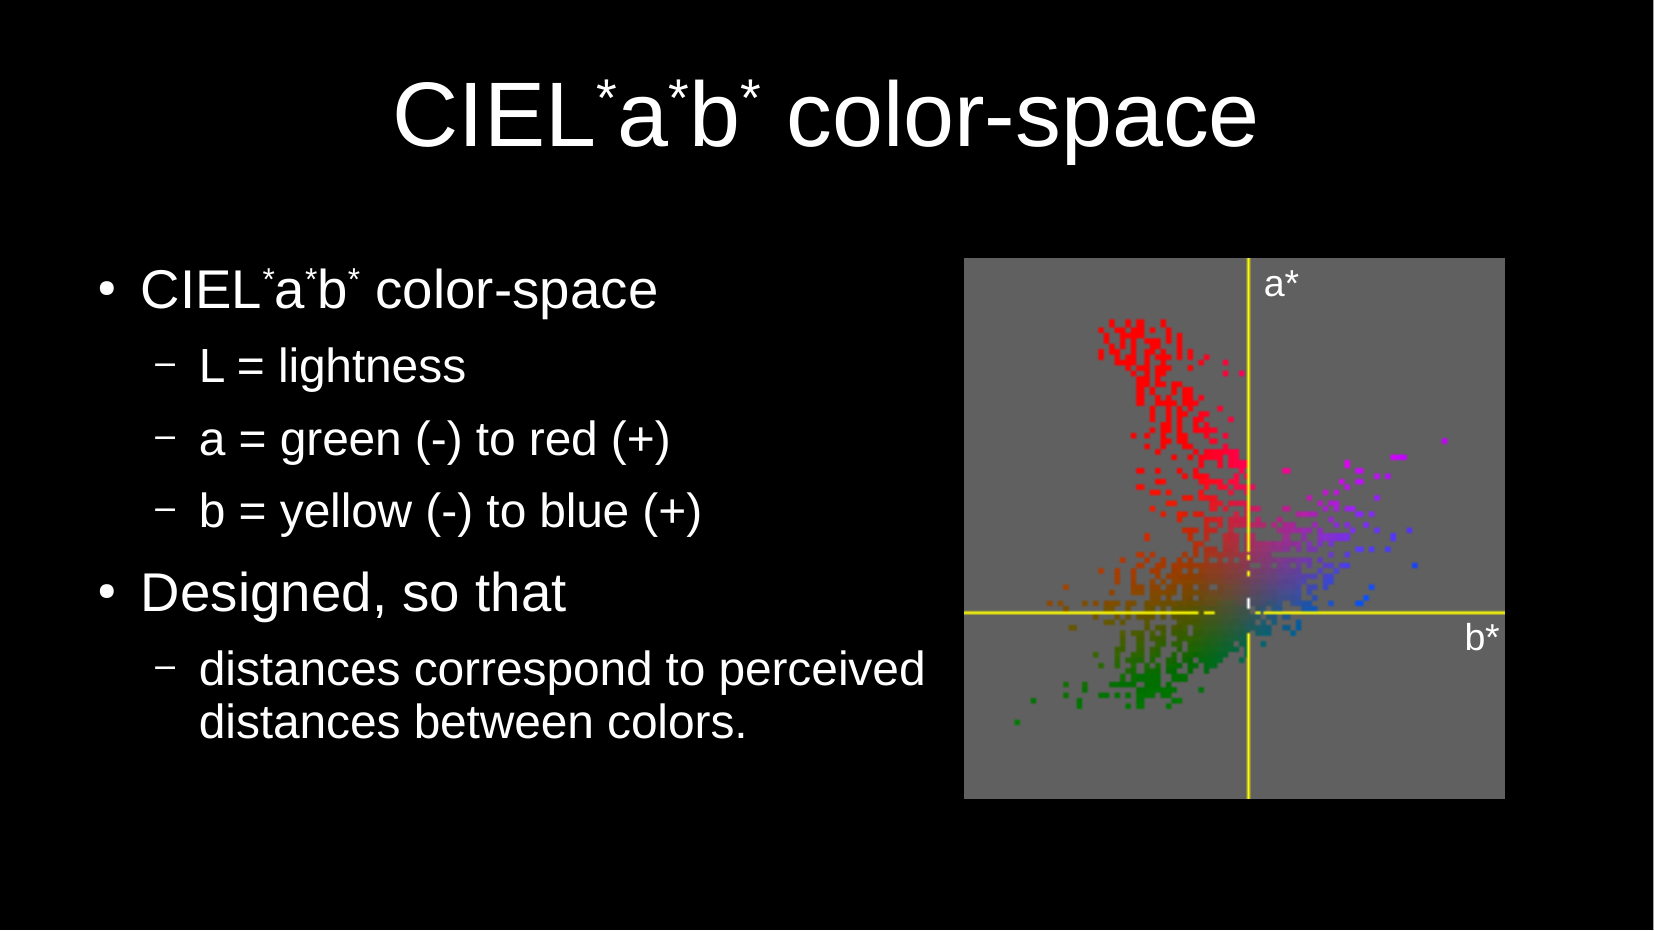

# CIEL*a*b* color-space
a*
CIEL*a*b* color-space
L = lightness
a = green (-) to red (+)
b = yellow (-) to blue (+)
Designed, so that
distances correspond to perceived distances between colors.
b*